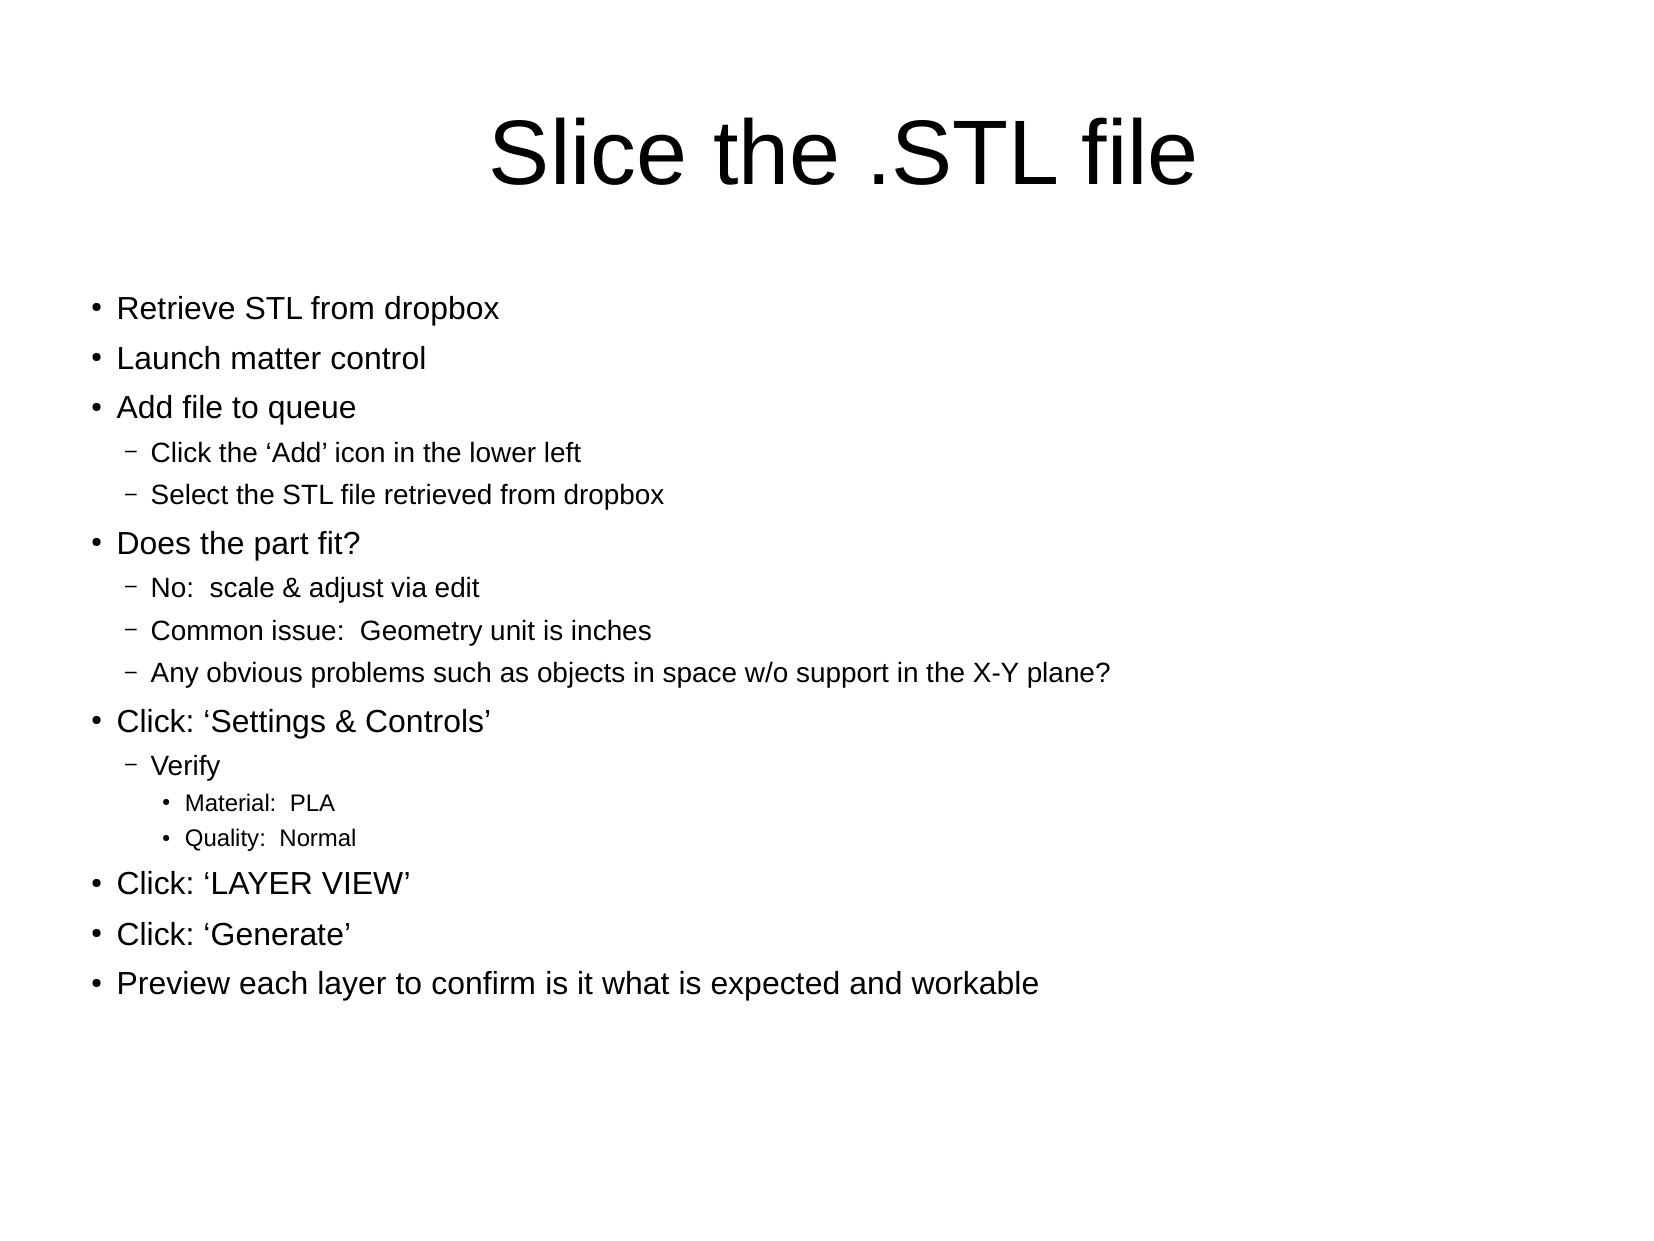

# Slice the .STL file
Retrieve STL from dropbox
Launch matter control
Add file to queue
Click the ‘Add’ icon in the lower left
Select the STL file retrieved from dropbox
Does the part fit?
No: scale & adjust via edit
Common issue: Geometry unit is inches
Any obvious problems such as objects in space w/o support in the X-Y plane?
Click: ‘Settings & Controls’
Verify
Material: PLA
Quality: Normal
Click: ‘LAYER VIEW’
Click: ‘Generate’
Preview each layer to confirm is it what is expected and workable